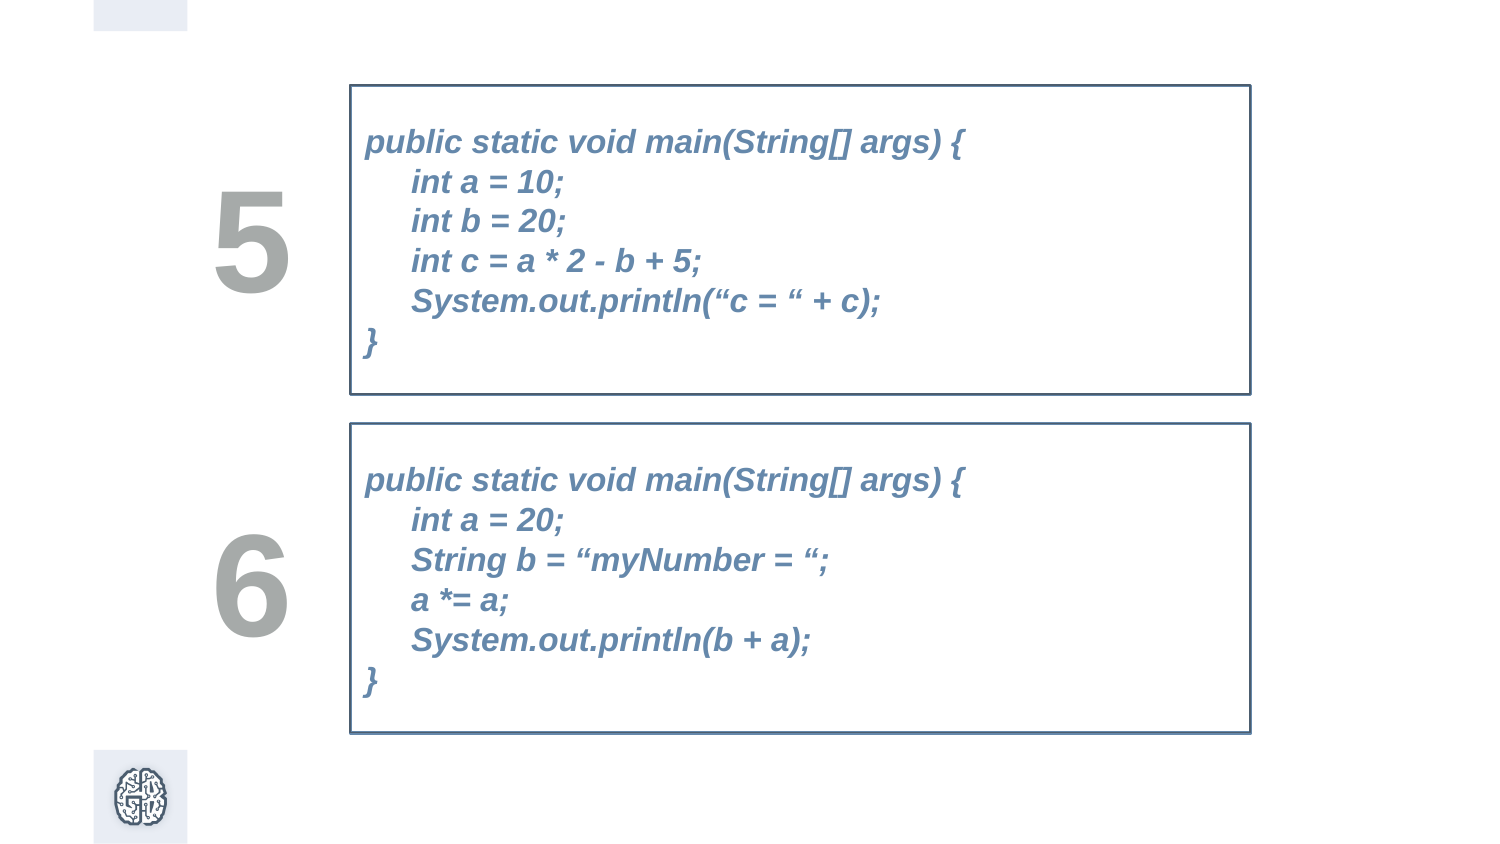

5
public static void main(String[] args) {
 int a = 10;
 int b = 20;
 int c = a * 2 - b + 5;
 System.out.println(“c = “ + c);
}
public static void main(String[] args) {
 int a = 20;
 String b = “myNumber = “;
 a *= a;
 System.out.println(b + a);
}
6